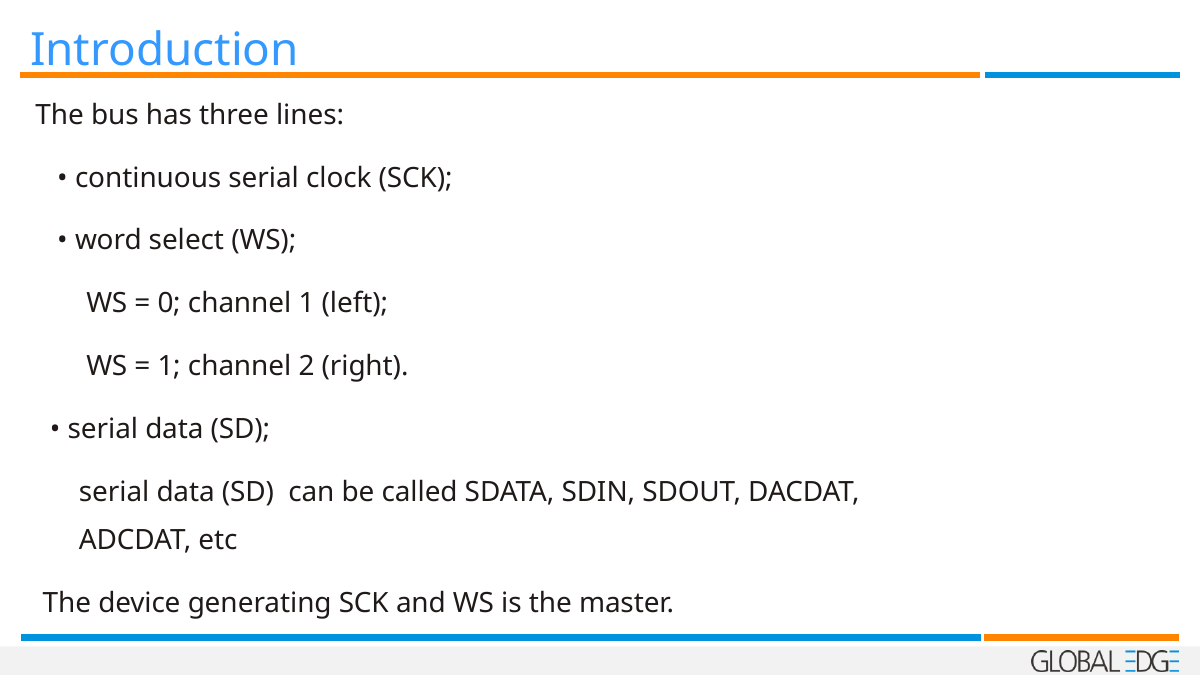

# Introduction
The bus has three lines:
 • continuous serial clock (SCK);
 • word select (WS);
 WS = 0; channel 1 (left);
 WS = 1; channel 2 (right).
 • serial data (SD);
 serial data (SD) can be called SDATA, SDIN, SDOUT, DACDAT,
 ADCDAT, etc
 The device generating SCK and WS is the master.